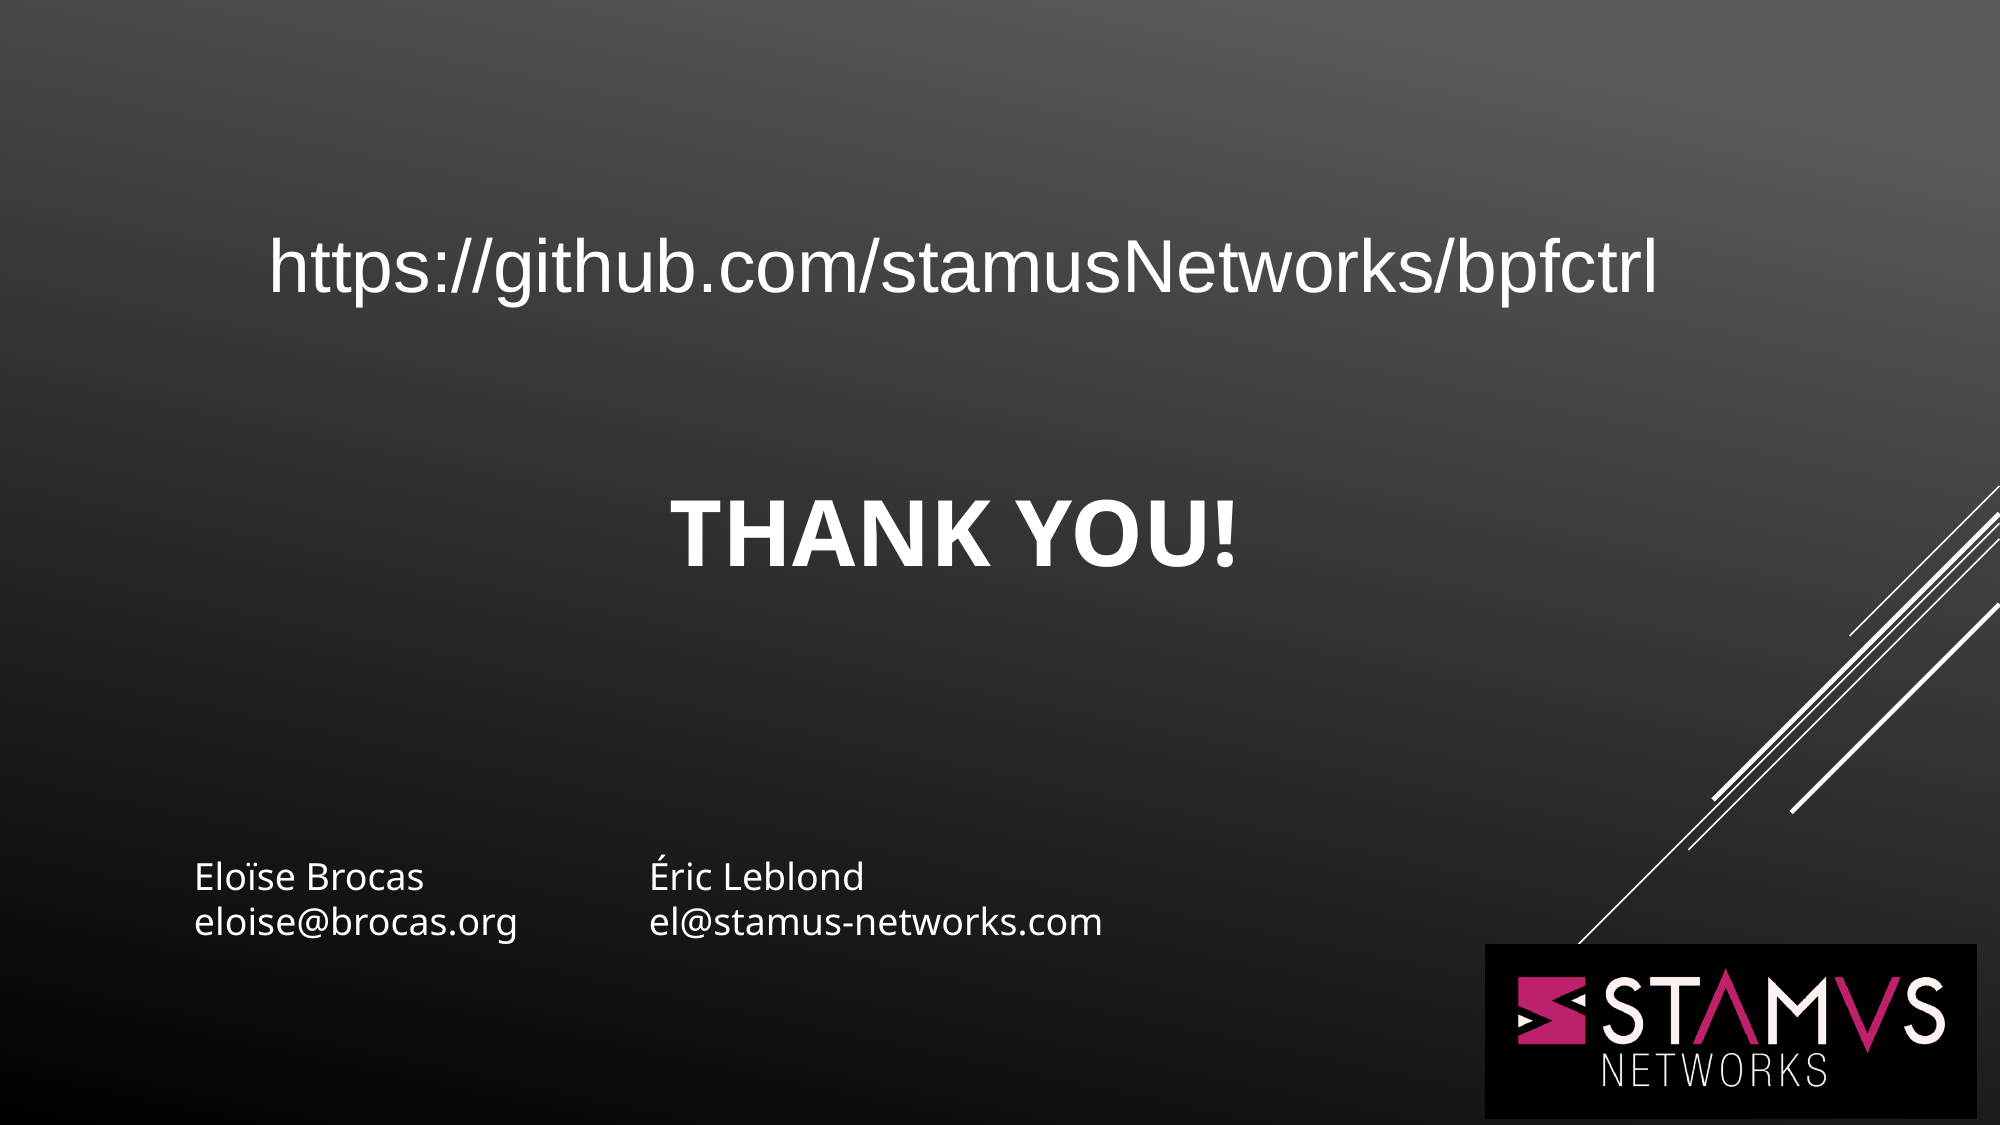

https://github.com/stamusNetworks/bpfctrl
# Thank You!
Eloïse Brocas
eloise@brocas.org
Éric Leblond
el@stamus-networks.com